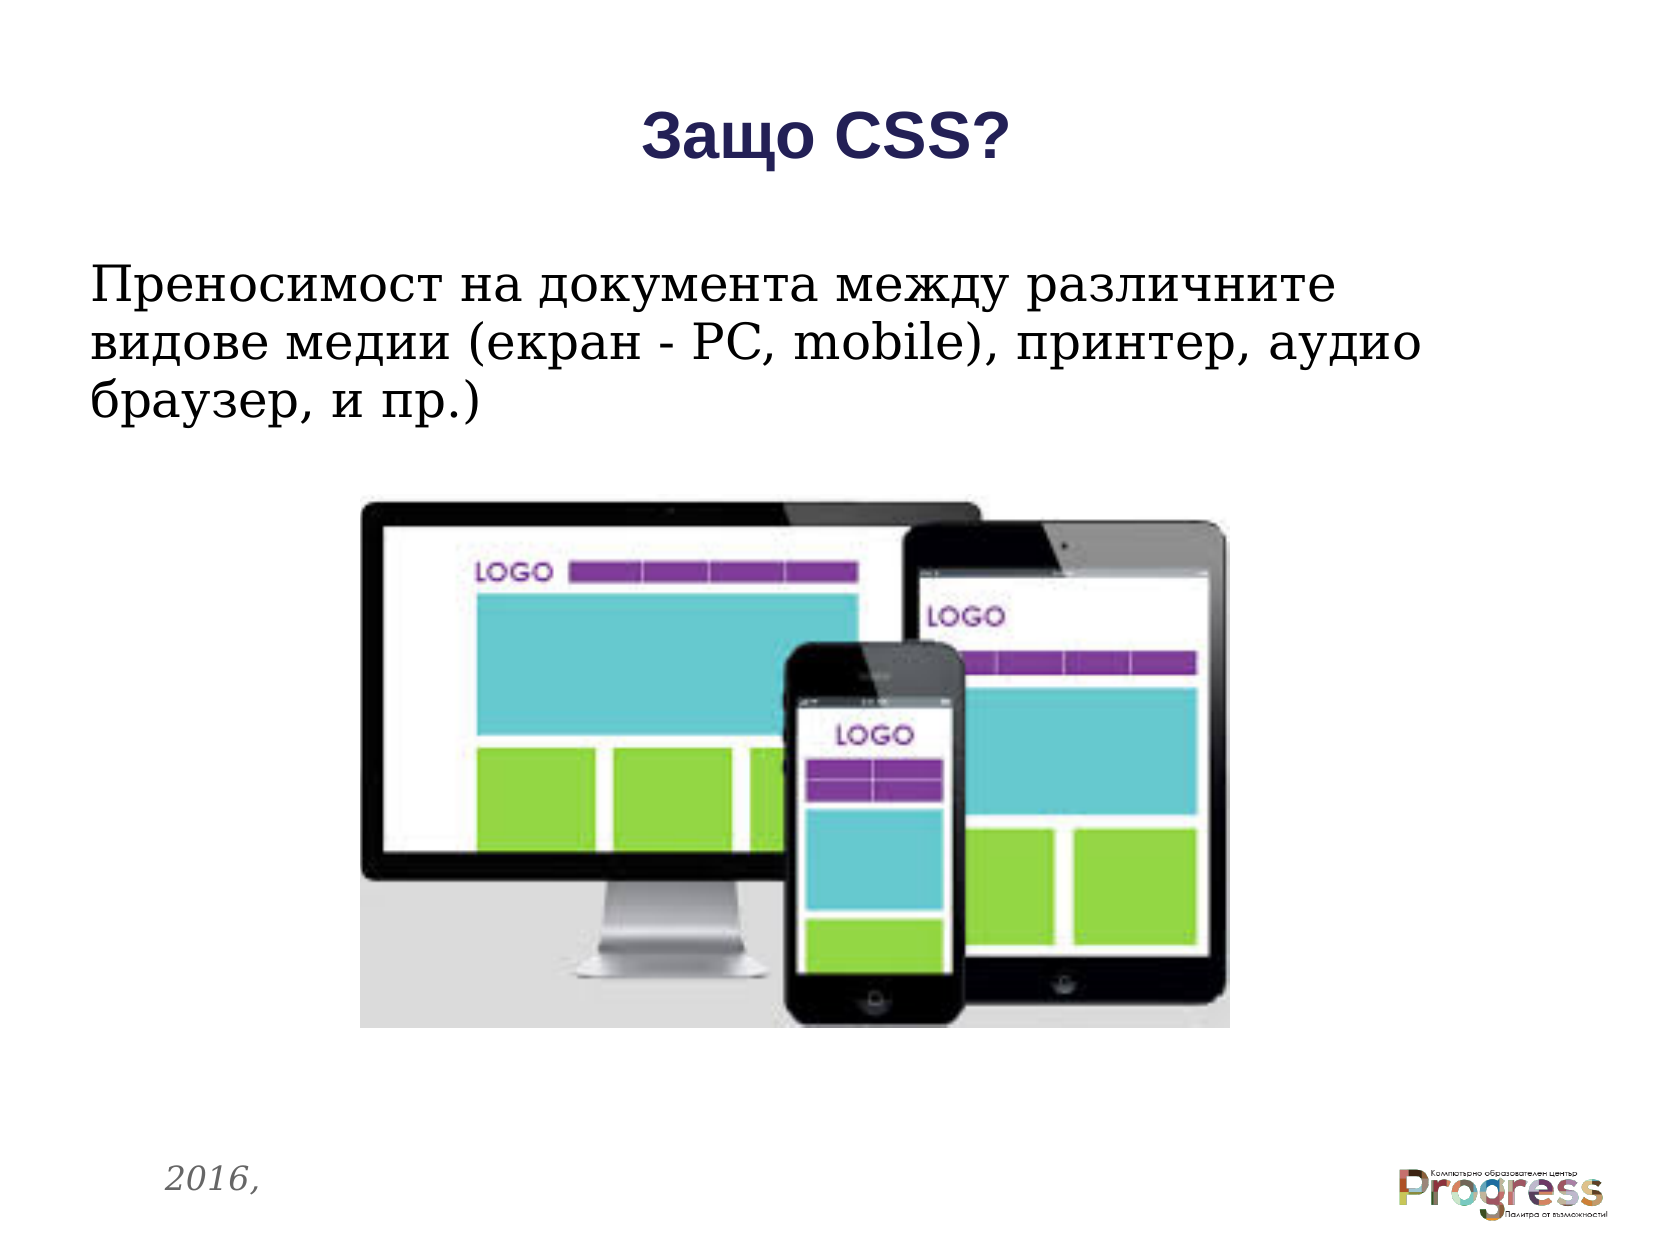

# Защо CSS?
Преносимост на документа между различните видове медии (екран - PC, mobile), принтер, аудио браузер, и пр.)
2016,